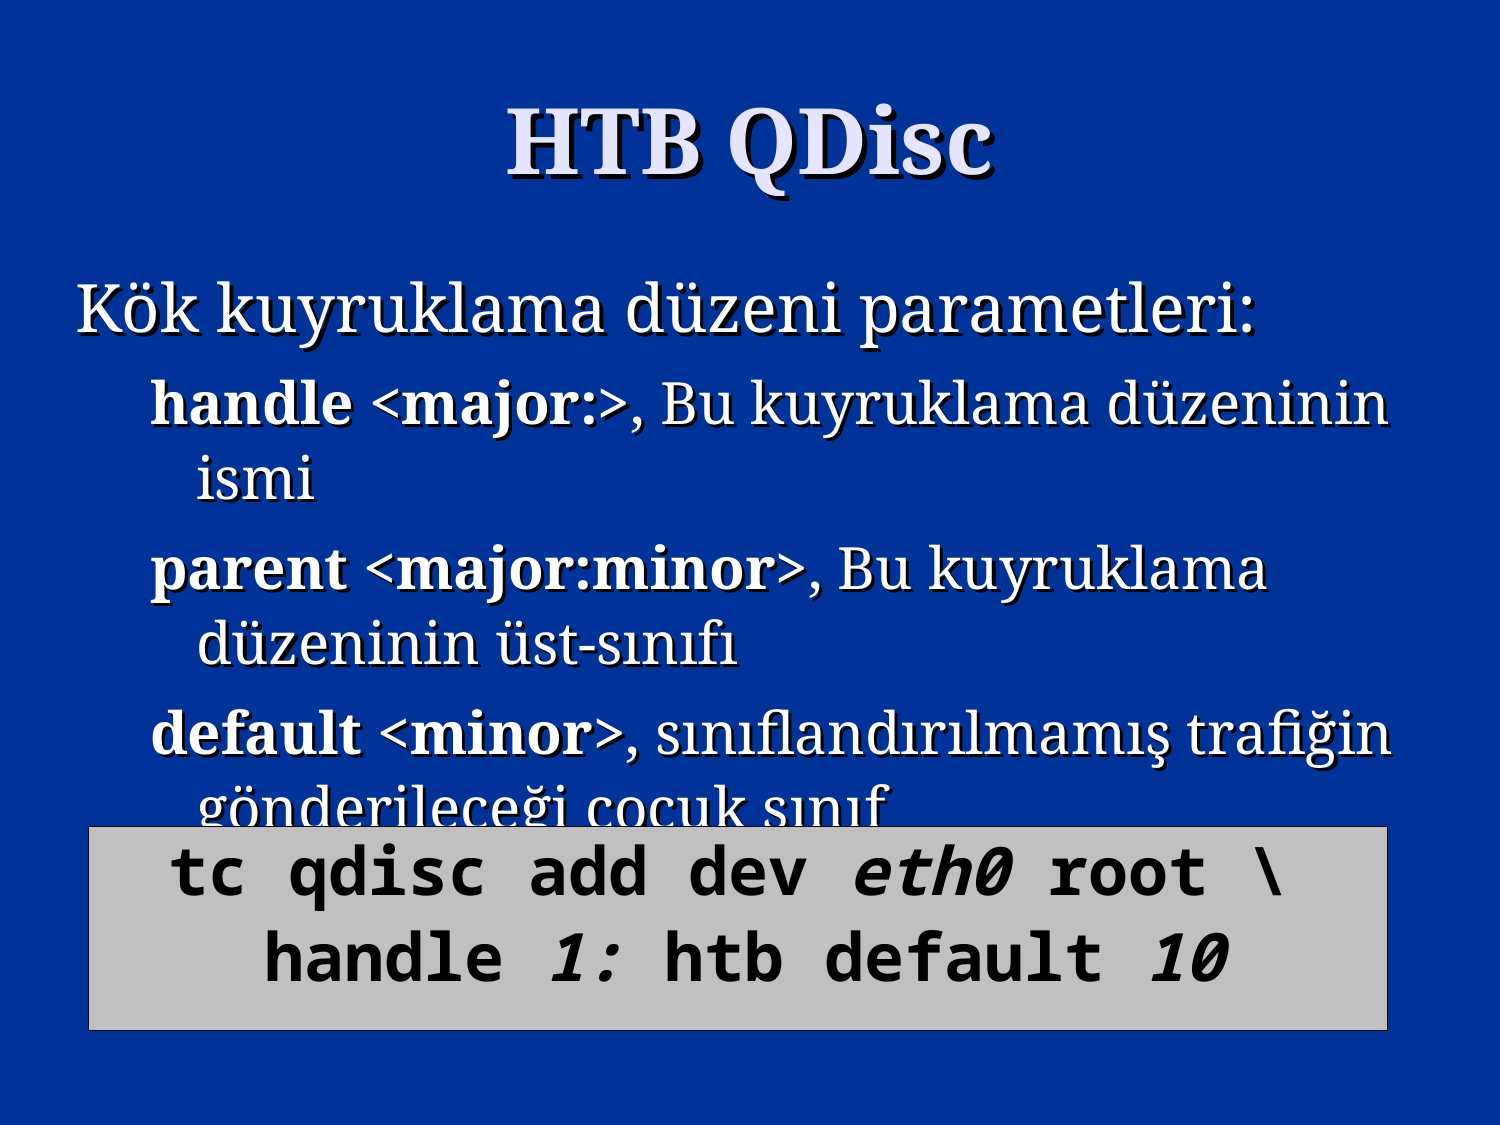

# HTB QDisc
Kök kuyruklama düzeni parametleri:
handle <major:>, Bu kuyruklama düzeninin ismi
parent <major:minor>, Bu kuyruklama düzeninin üst-sınıfı
default <minor>, sınıflandırılmamış trafiğin gönderileceği çocuk sınıf
 tc qdisc add dev eth0 root \
 handle 1: htb default 10